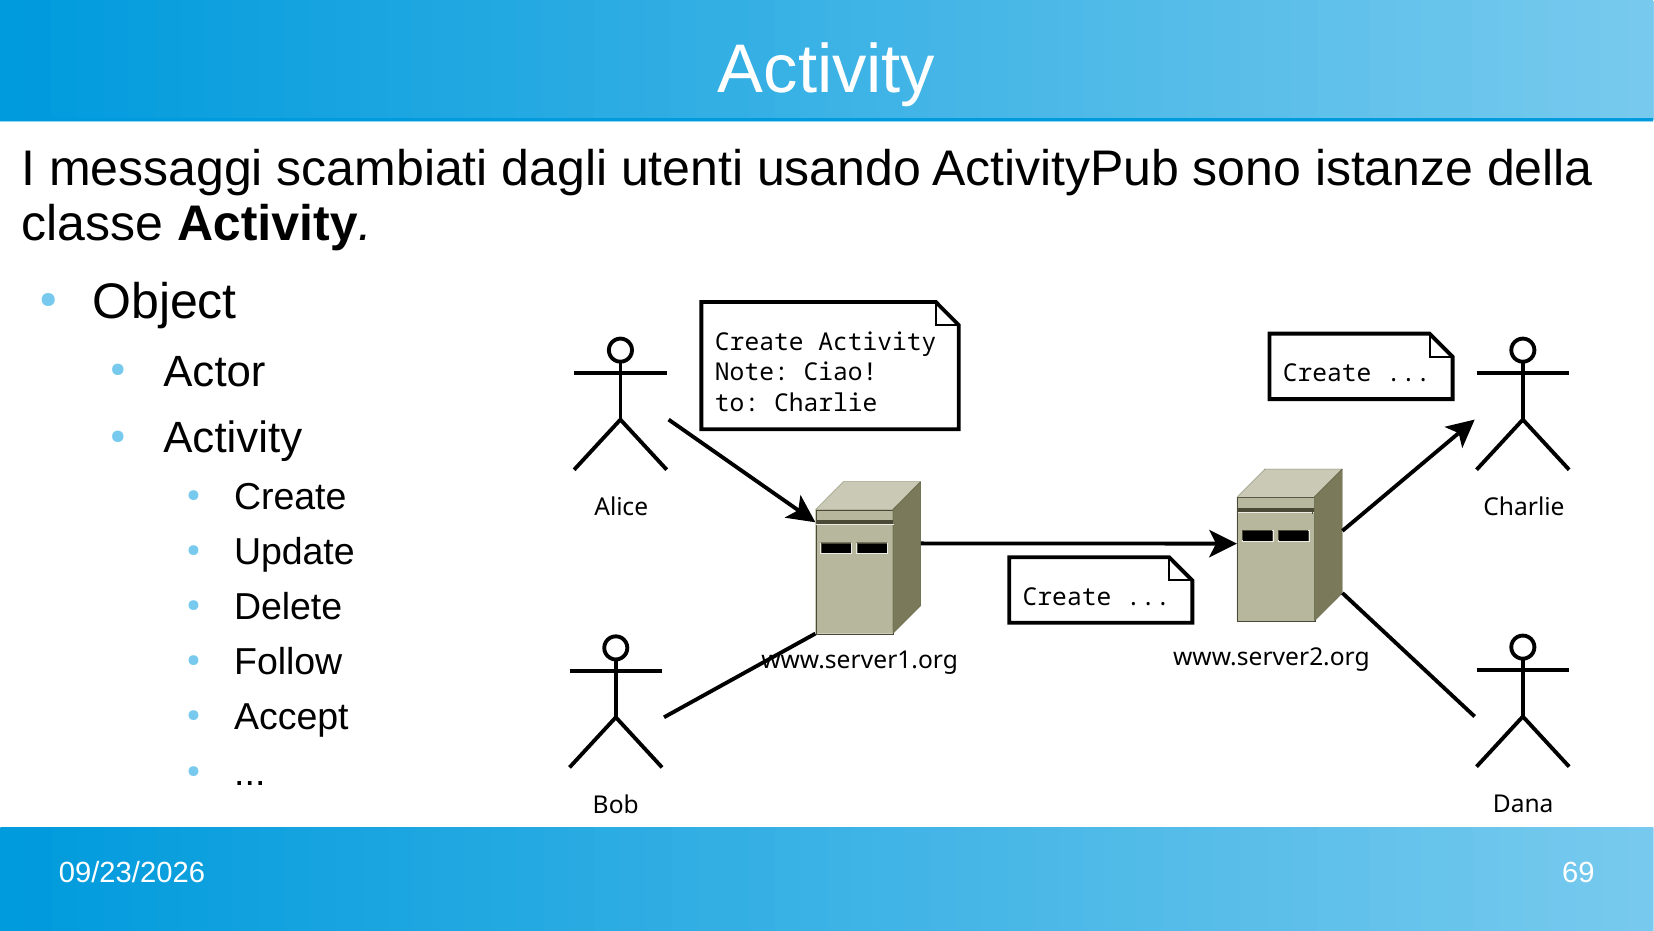

# Activity
I messaggi scambiati dagli utenti usando ActivityPub sono istanze della classe Activity.
Object
Actor
Activity
Create
Update
Delete
Follow
Accept
...
69